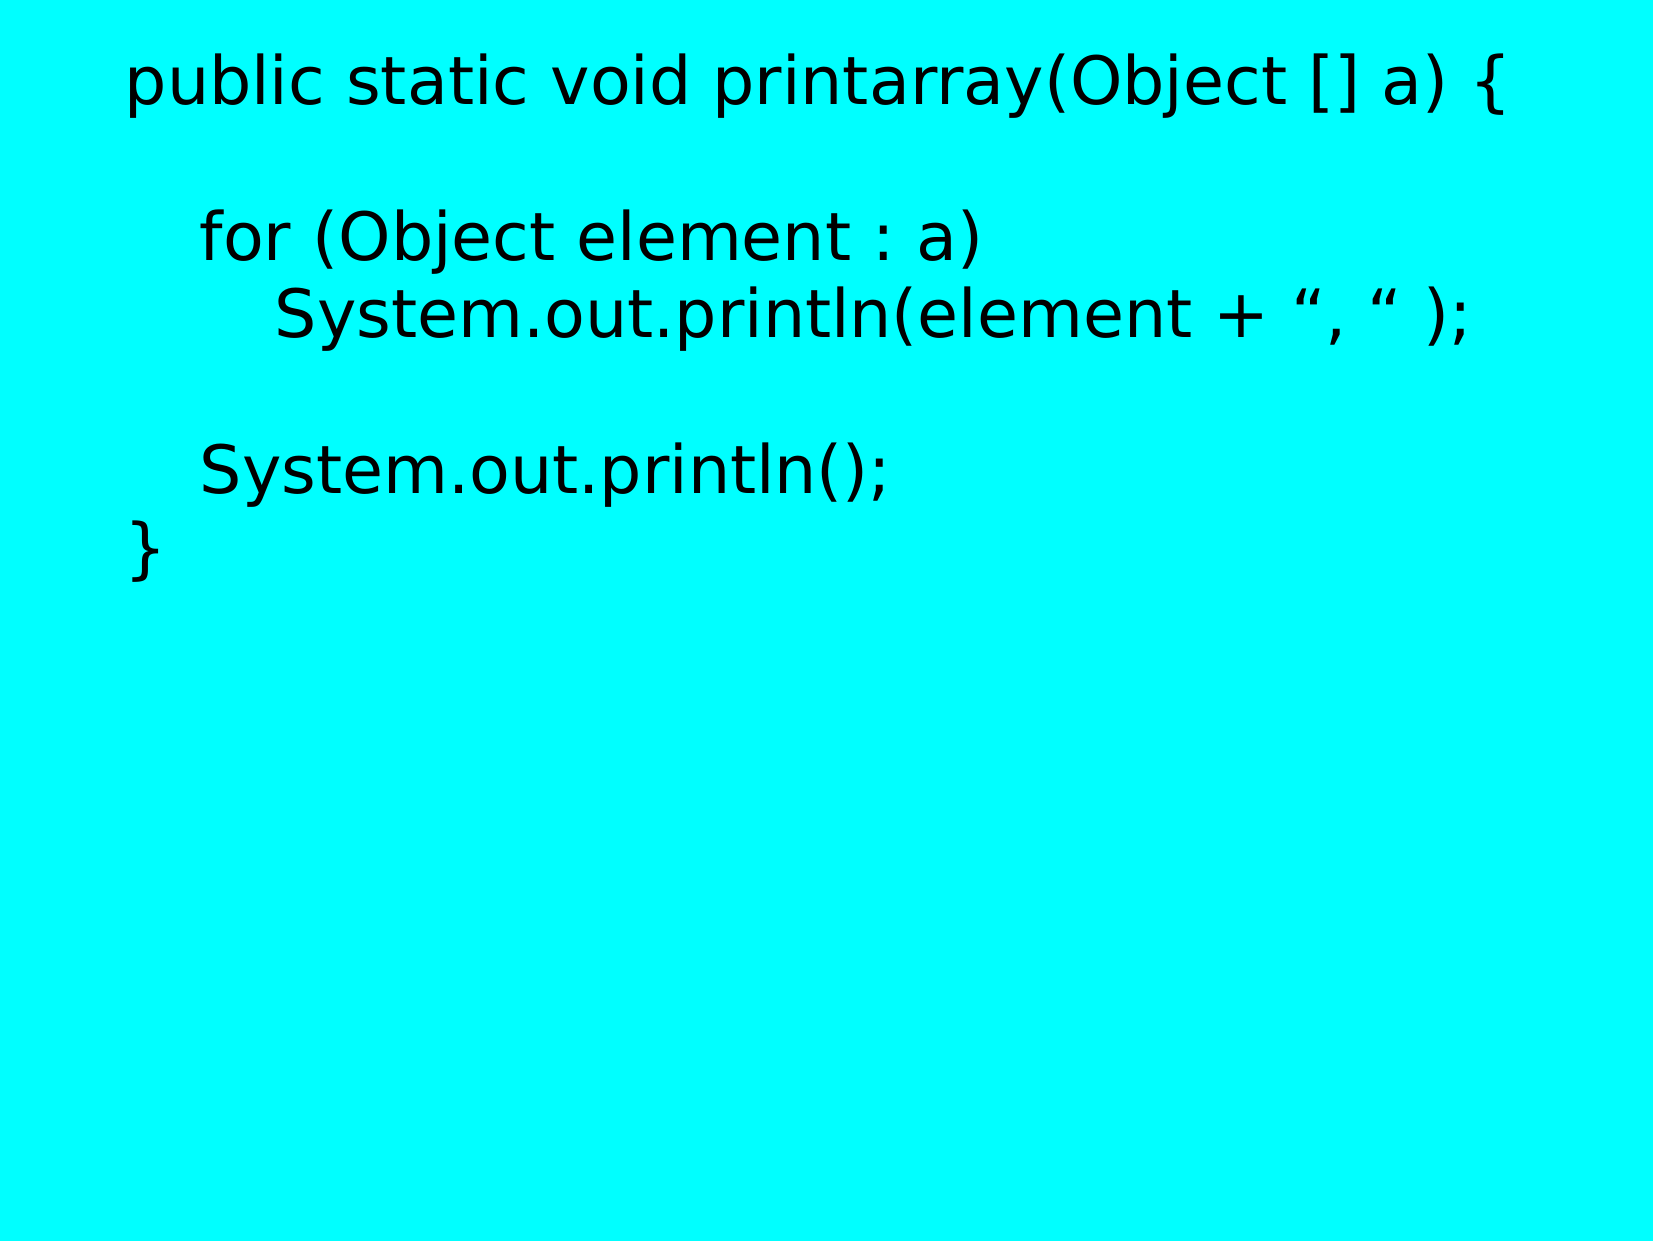

# public static void printarray(Object [] a) { for (Object element : a) System.out.println(element + “, “ ); System.out.println(); }